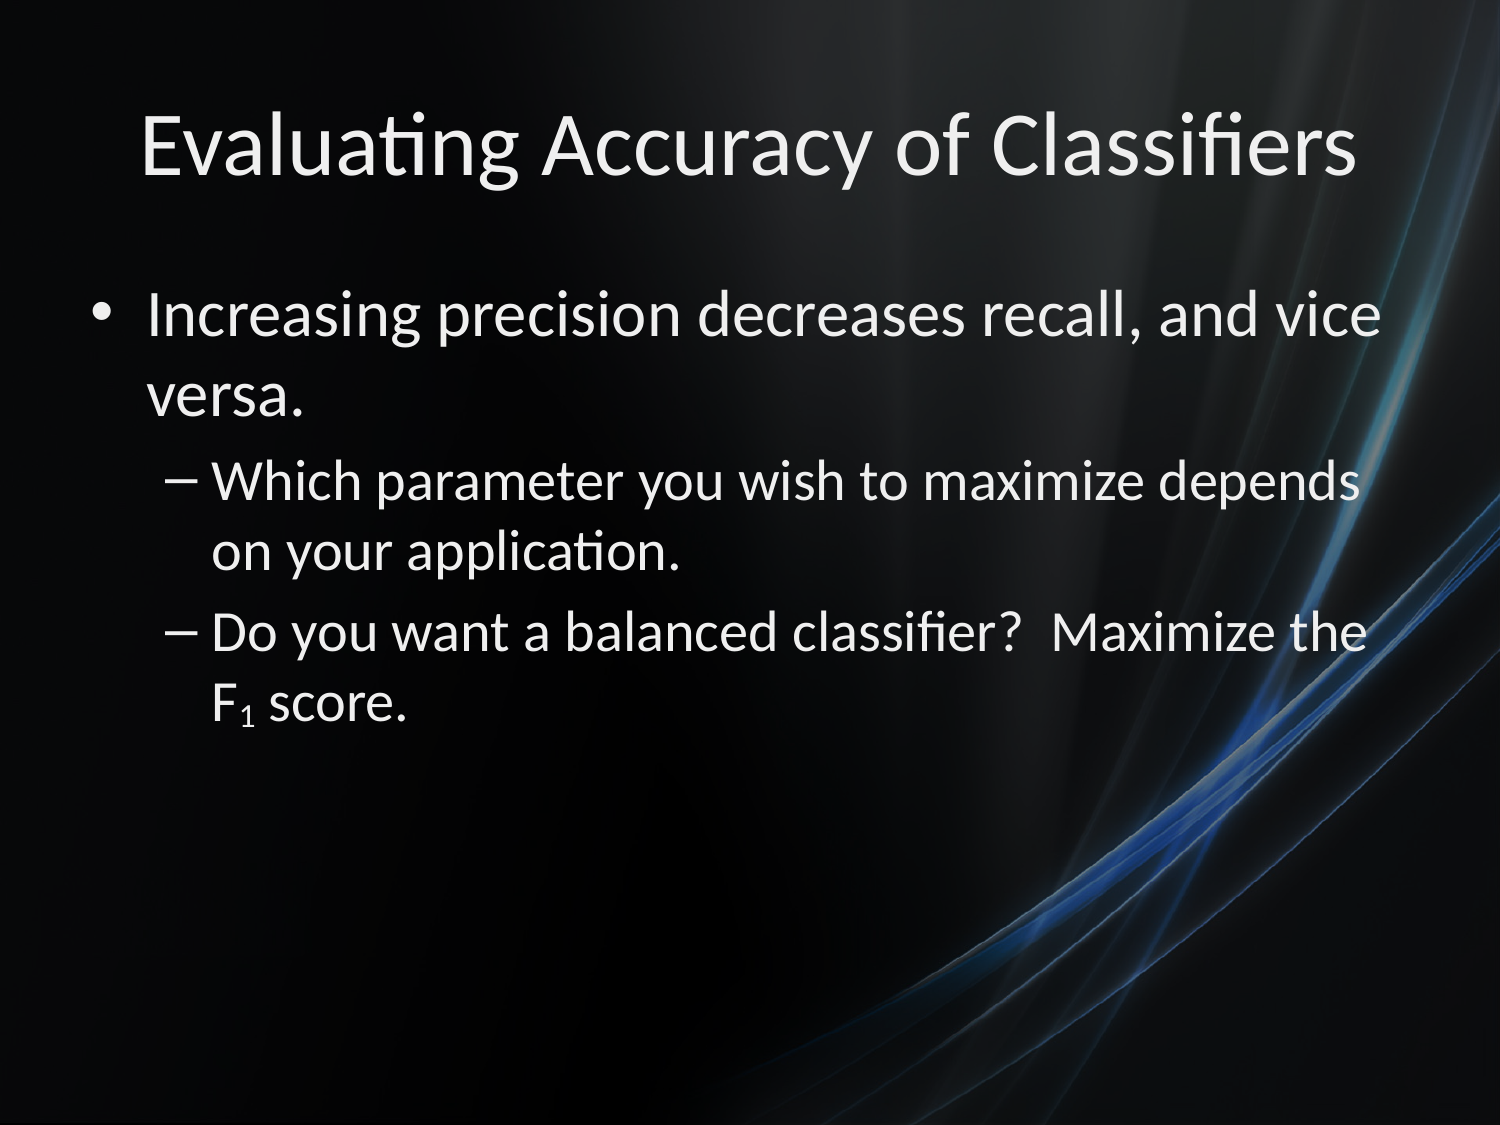

# Evaluating Accuracy of Classifiers
Increasing precision decreases recall, and vice versa.
Which parameter you wish to maximize depends on your application.
Do you want a balanced classifier? Maximize the F1 score.